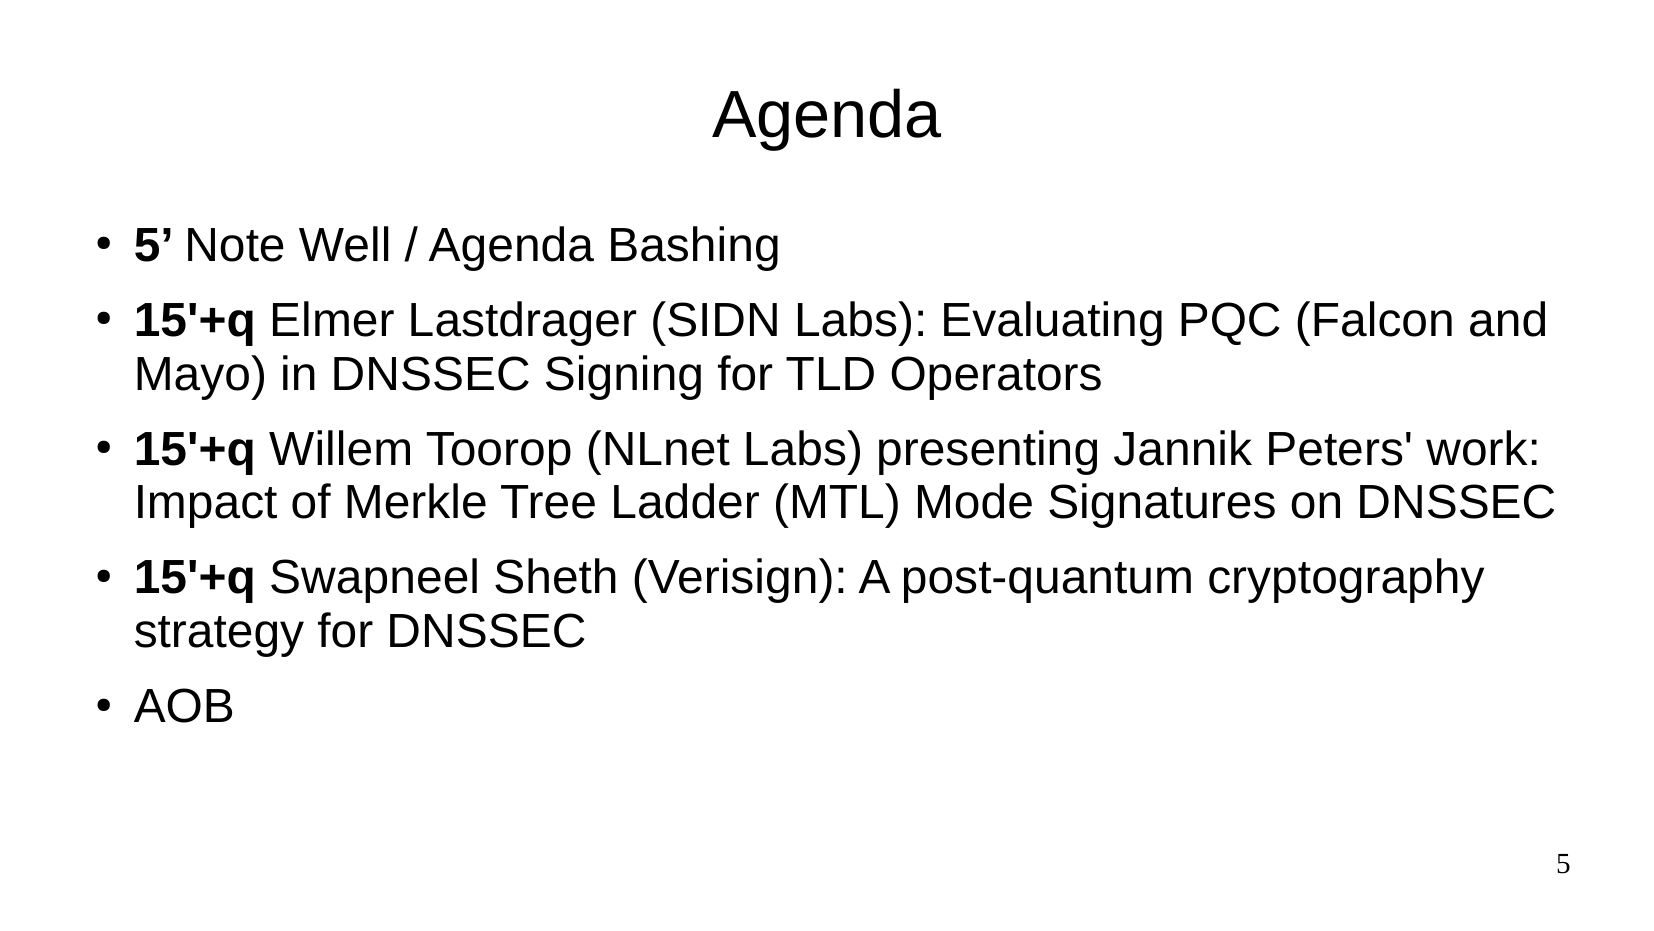

# Agenda
5’ Note Well / Agenda Bashing
15'+q Elmer Lastdrager (SIDN Labs): Evaluating PQC (Falcon and Mayo) in DNSSEC Signing for TLD Operators
15'+q Willem Toorop (NLnet Labs) presenting Jannik Peters' work: Impact of Merkle Tree Ladder (MTL) Mode Signatures on DNSSEC
15'+q Swapneel Sheth (Verisign): A post-quantum cryptography strategy for DNSSEC
AOB
5